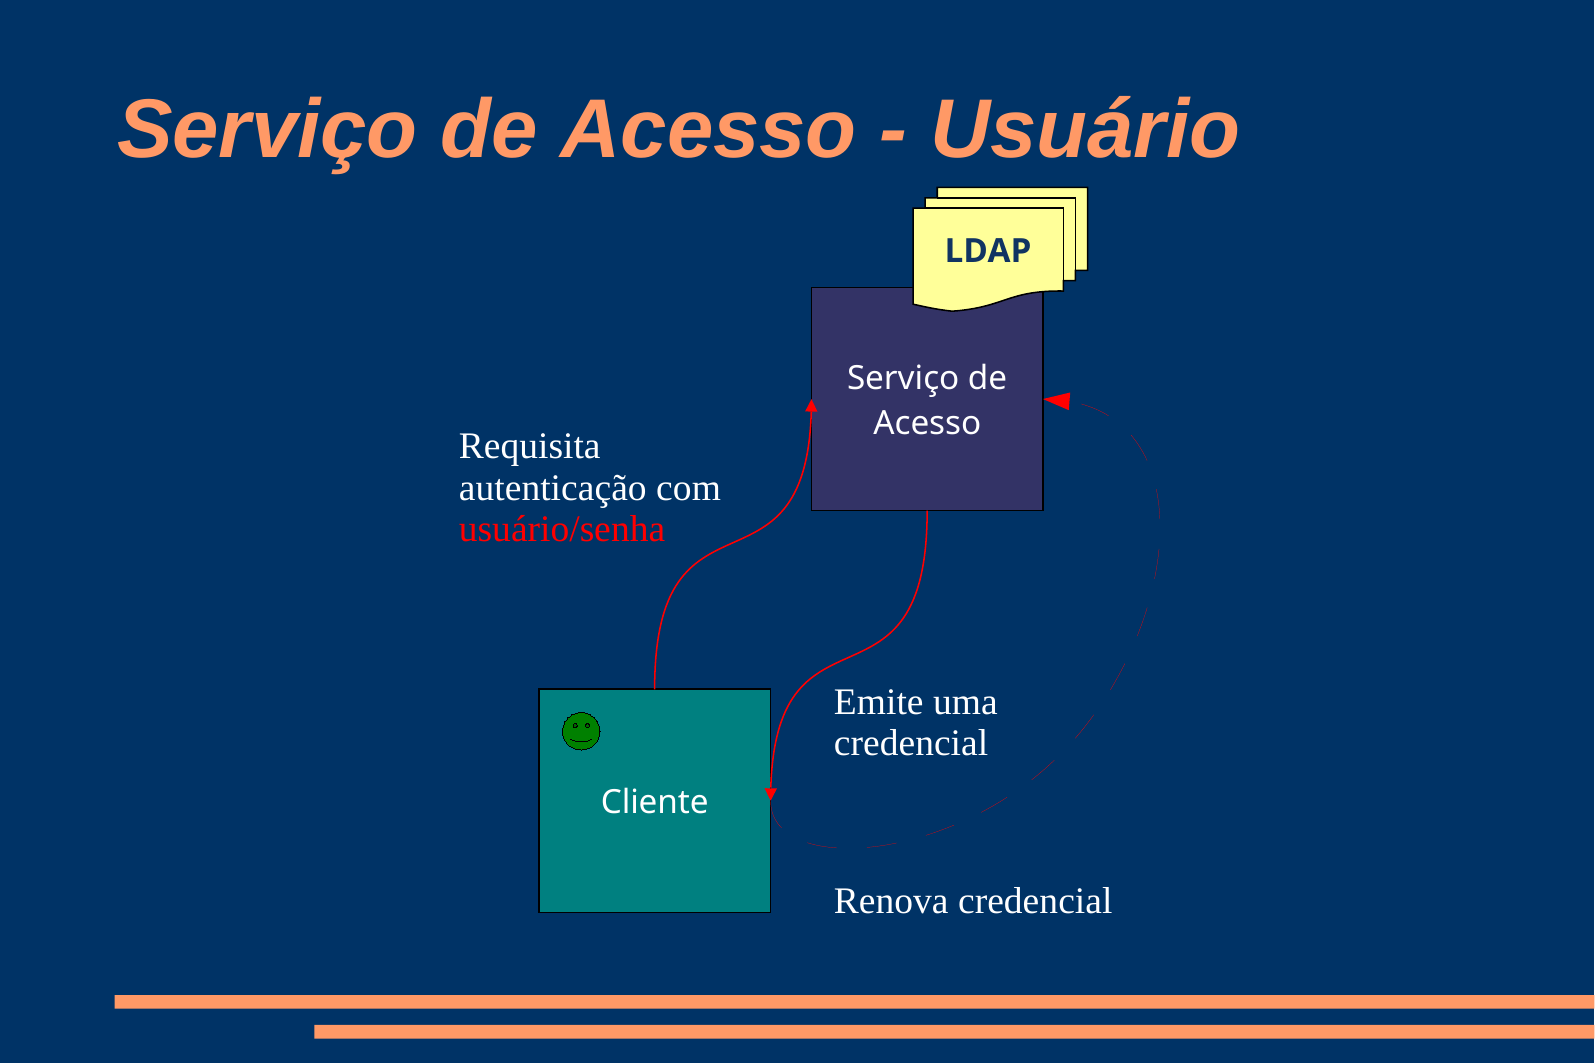

# Serviço de Acesso - Usuário
LDAP
Serviço de Acesso
Requisita autenticação com usuário/senha
Emite uma credencial
Cliente
Renova credencial